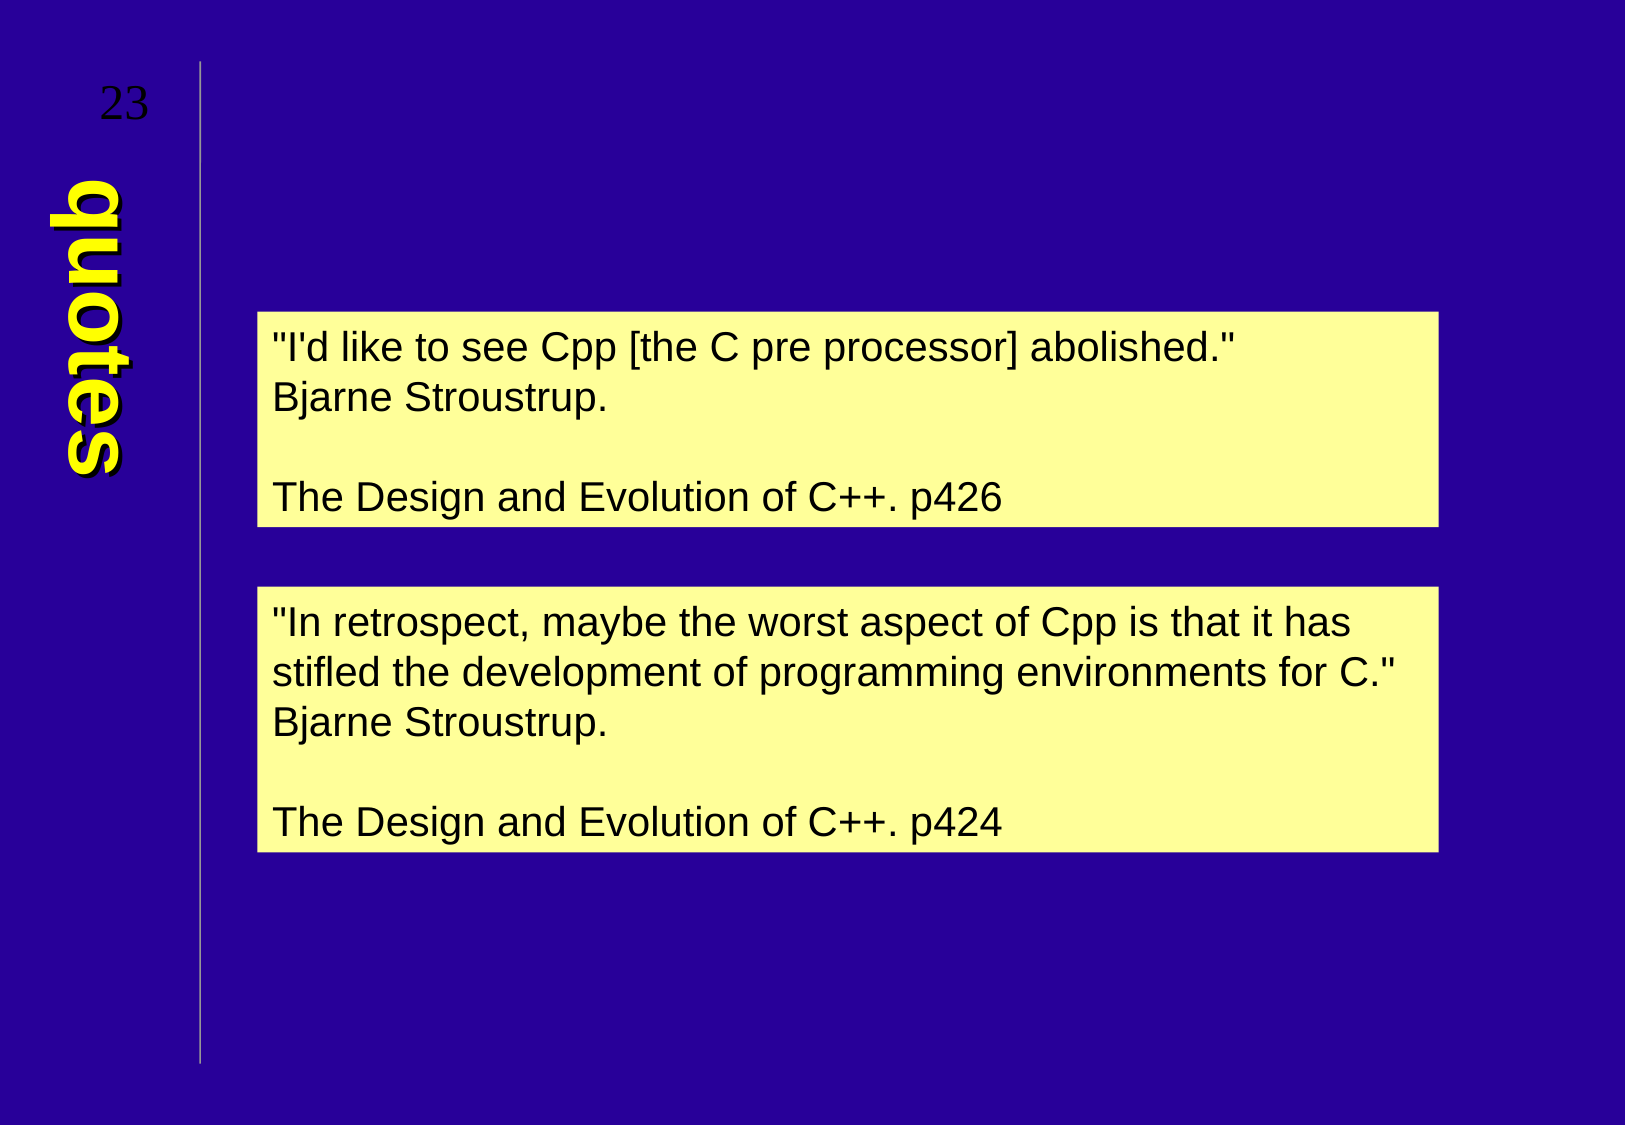

23
quotes
"I'd like to see Cpp [the C pre processor] abolished."
Bjarne Stroustrup.
The Design and Evolution of C++. p426
"In retrospect, maybe the worst aspect of Cpp is that it has
stifled the development of programming environments for C."
Bjarne Stroustrup.
The Design and Evolution of C++. p424